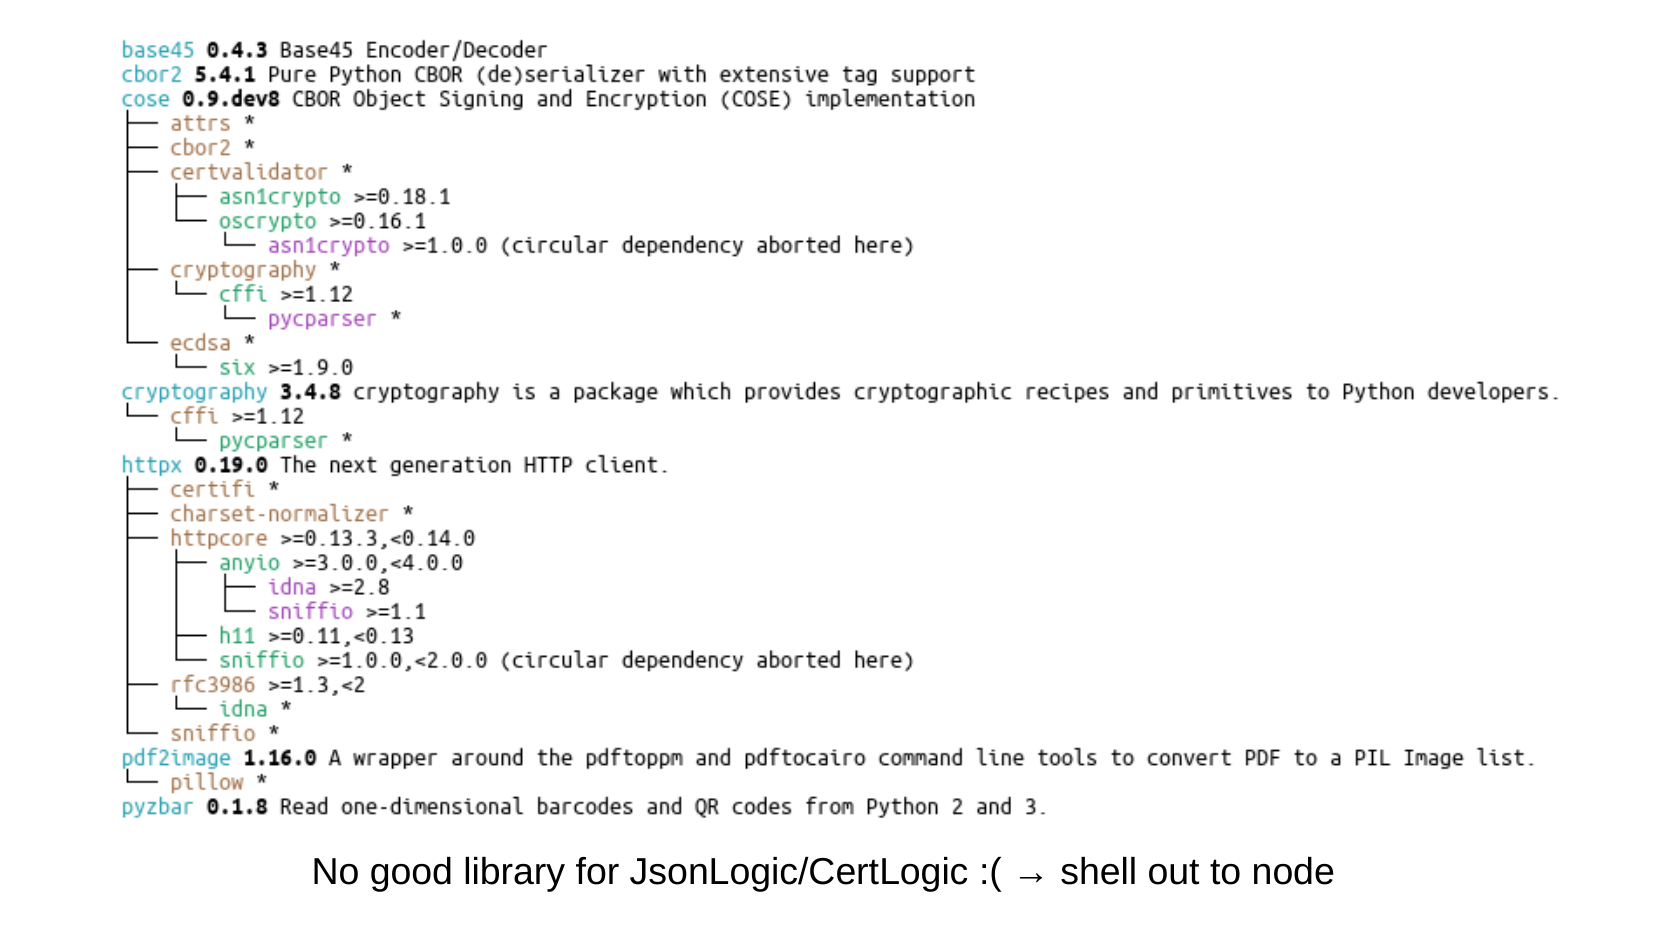

No good library for JsonLogic/CertLogic :( → shell out to node